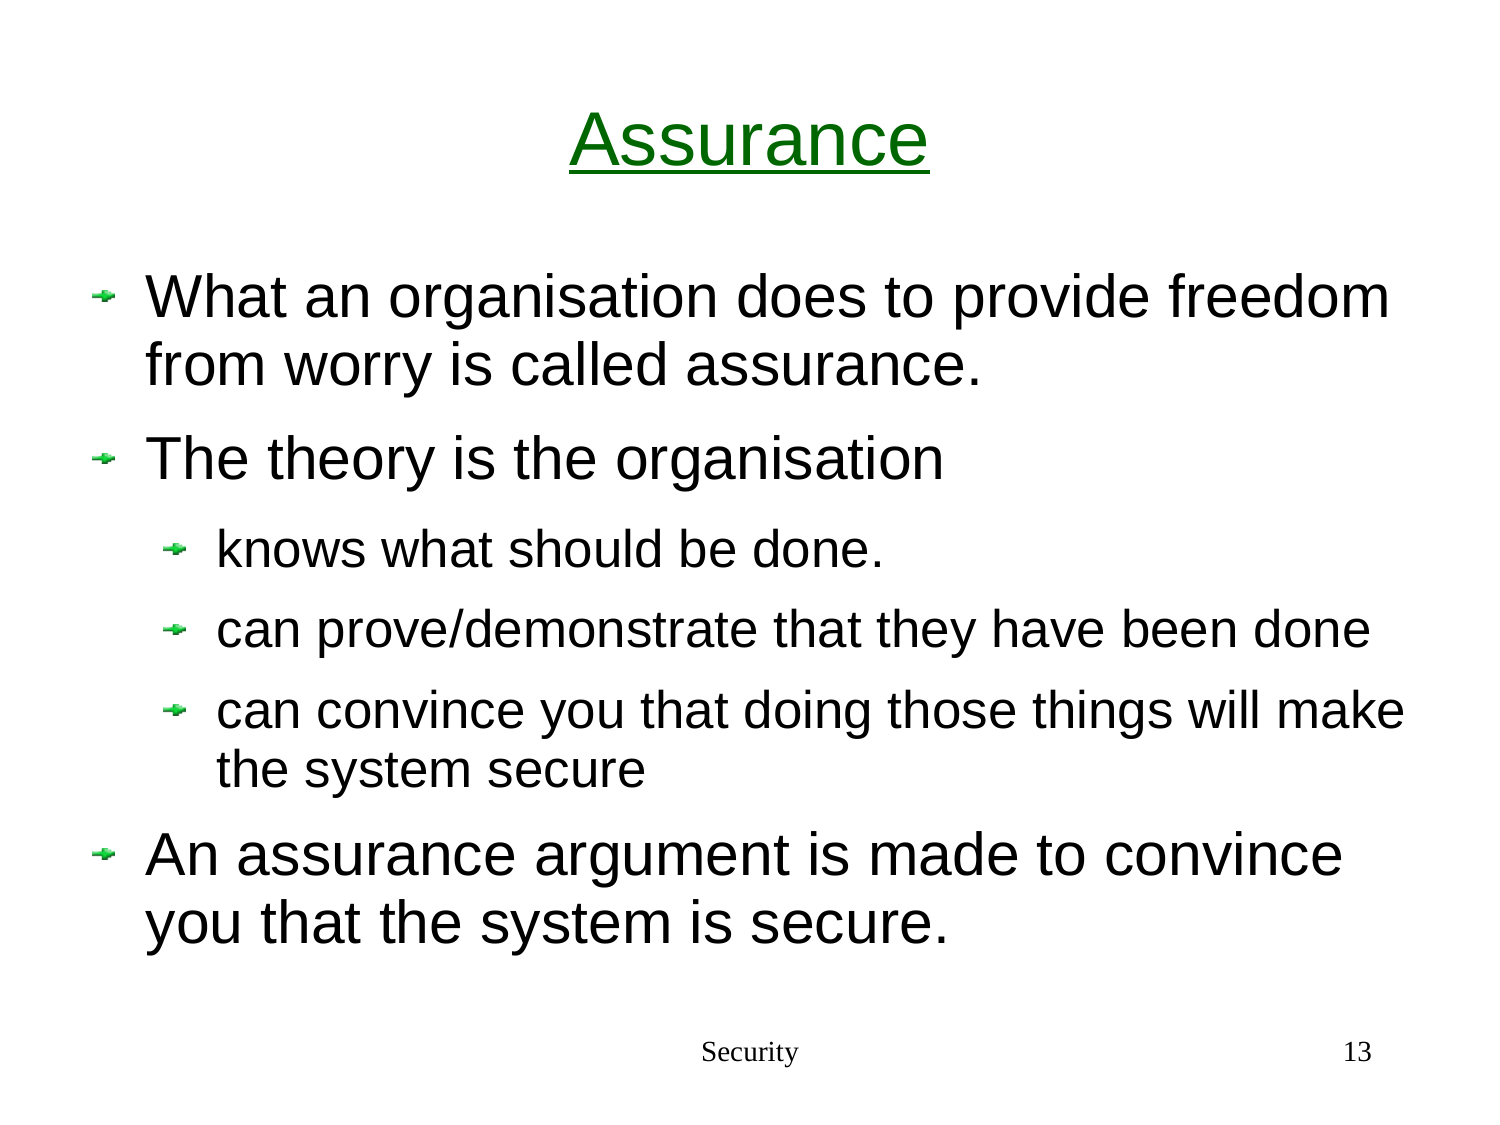

# Assurance
What an organisation does to provide freedom from worry is called assurance.
The theory is the organisation
knows what should be done.
can prove/demonstrate that they have been done
can convince you that doing those things will make the system secure
An assurance argument is made to convince you that the system is secure.
Security